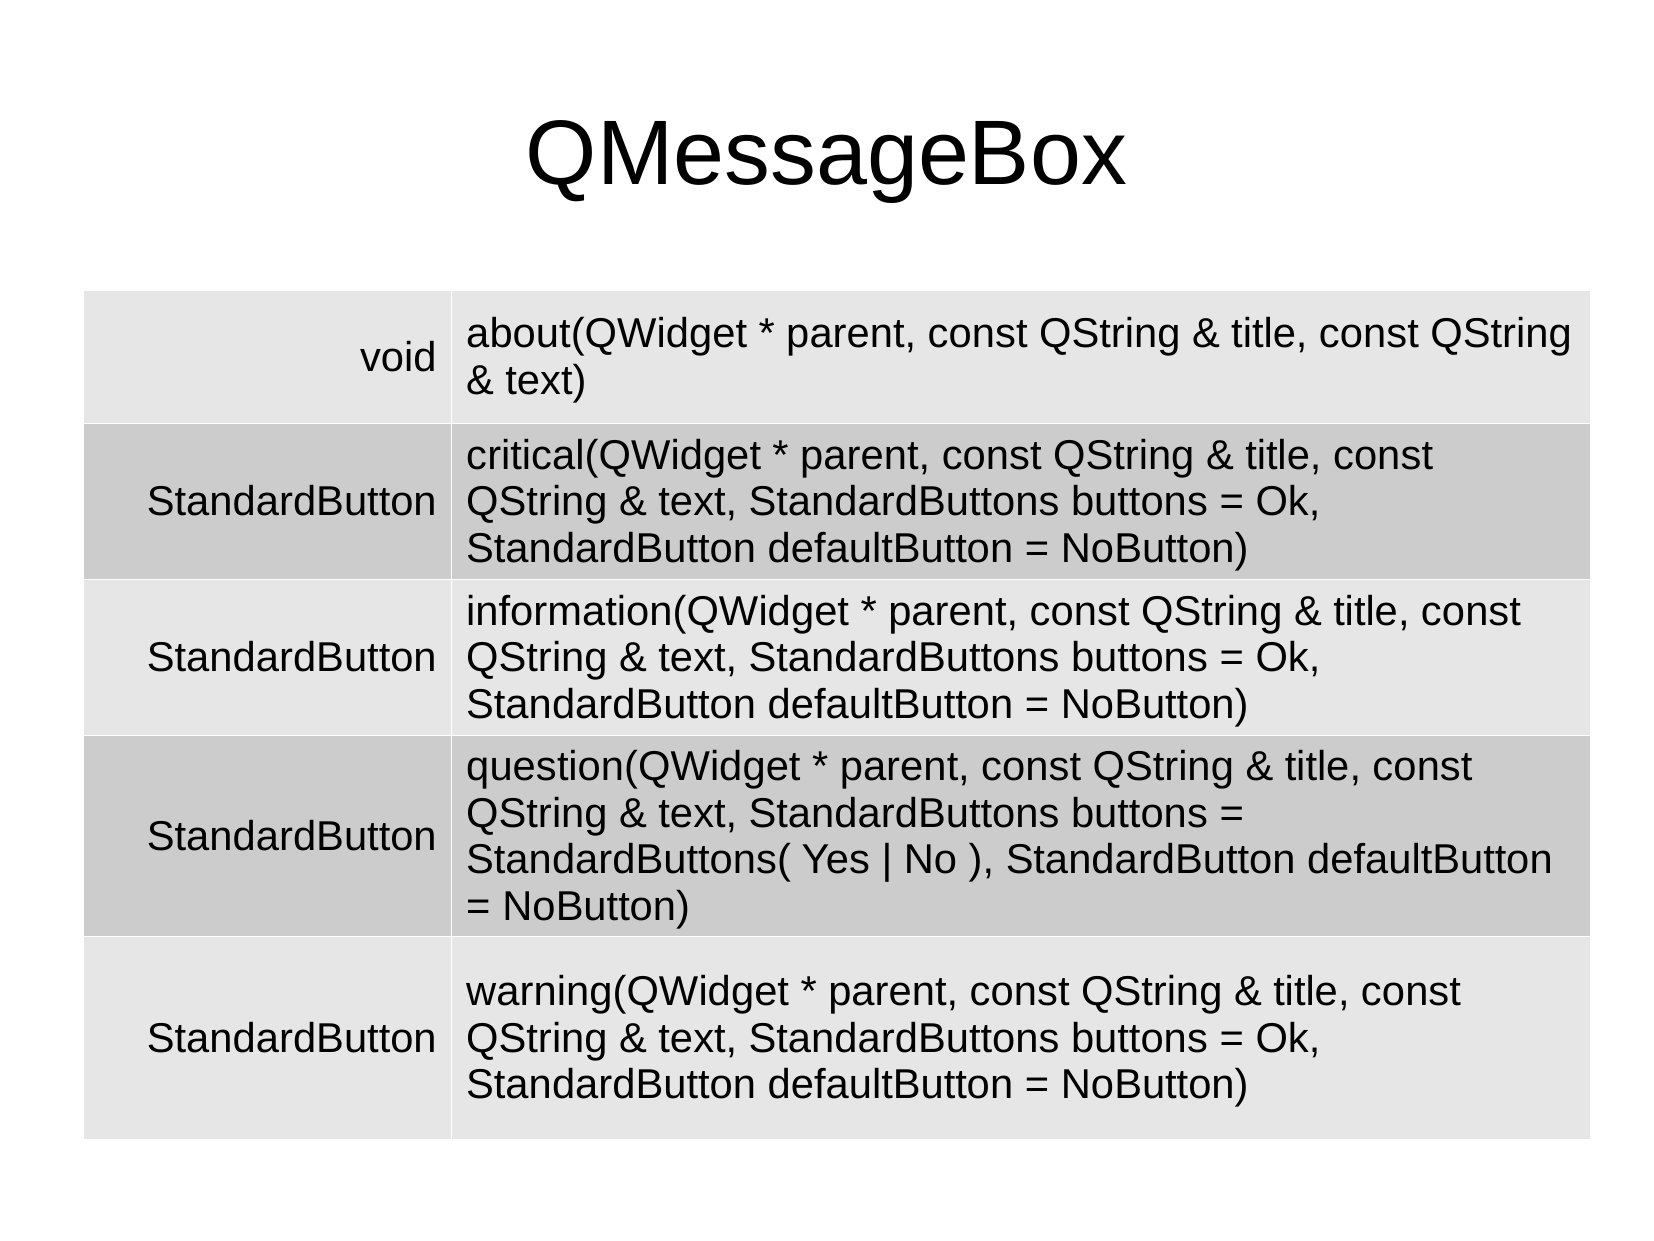

# QMessageBox
| void | about(QWidget \* parent, const QString & title, const QString & text) |
| --- | --- |
| StandardButton | critical(QWidget \* parent, const QString & title, const QString & text, StandardButtons buttons = Ok, StandardButton defaultButton = NoButton) |
| StandardButton | information(QWidget \* parent, const QString & title, const QString & text, StandardButtons buttons = Ok, StandardButton defaultButton = NoButton) |
| StandardButton | question(QWidget \* parent, const QString & title, const QString & text, StandardButtons buttons = StandardButtons( Yes | No ), StandardButton defaultButton = NoButton) |
| StandardButton | warning(QWidget \* parent, const QString & title, const QString & text, StandardButtons buttons = Ok, StandardButton defaultButton = NoButton) |